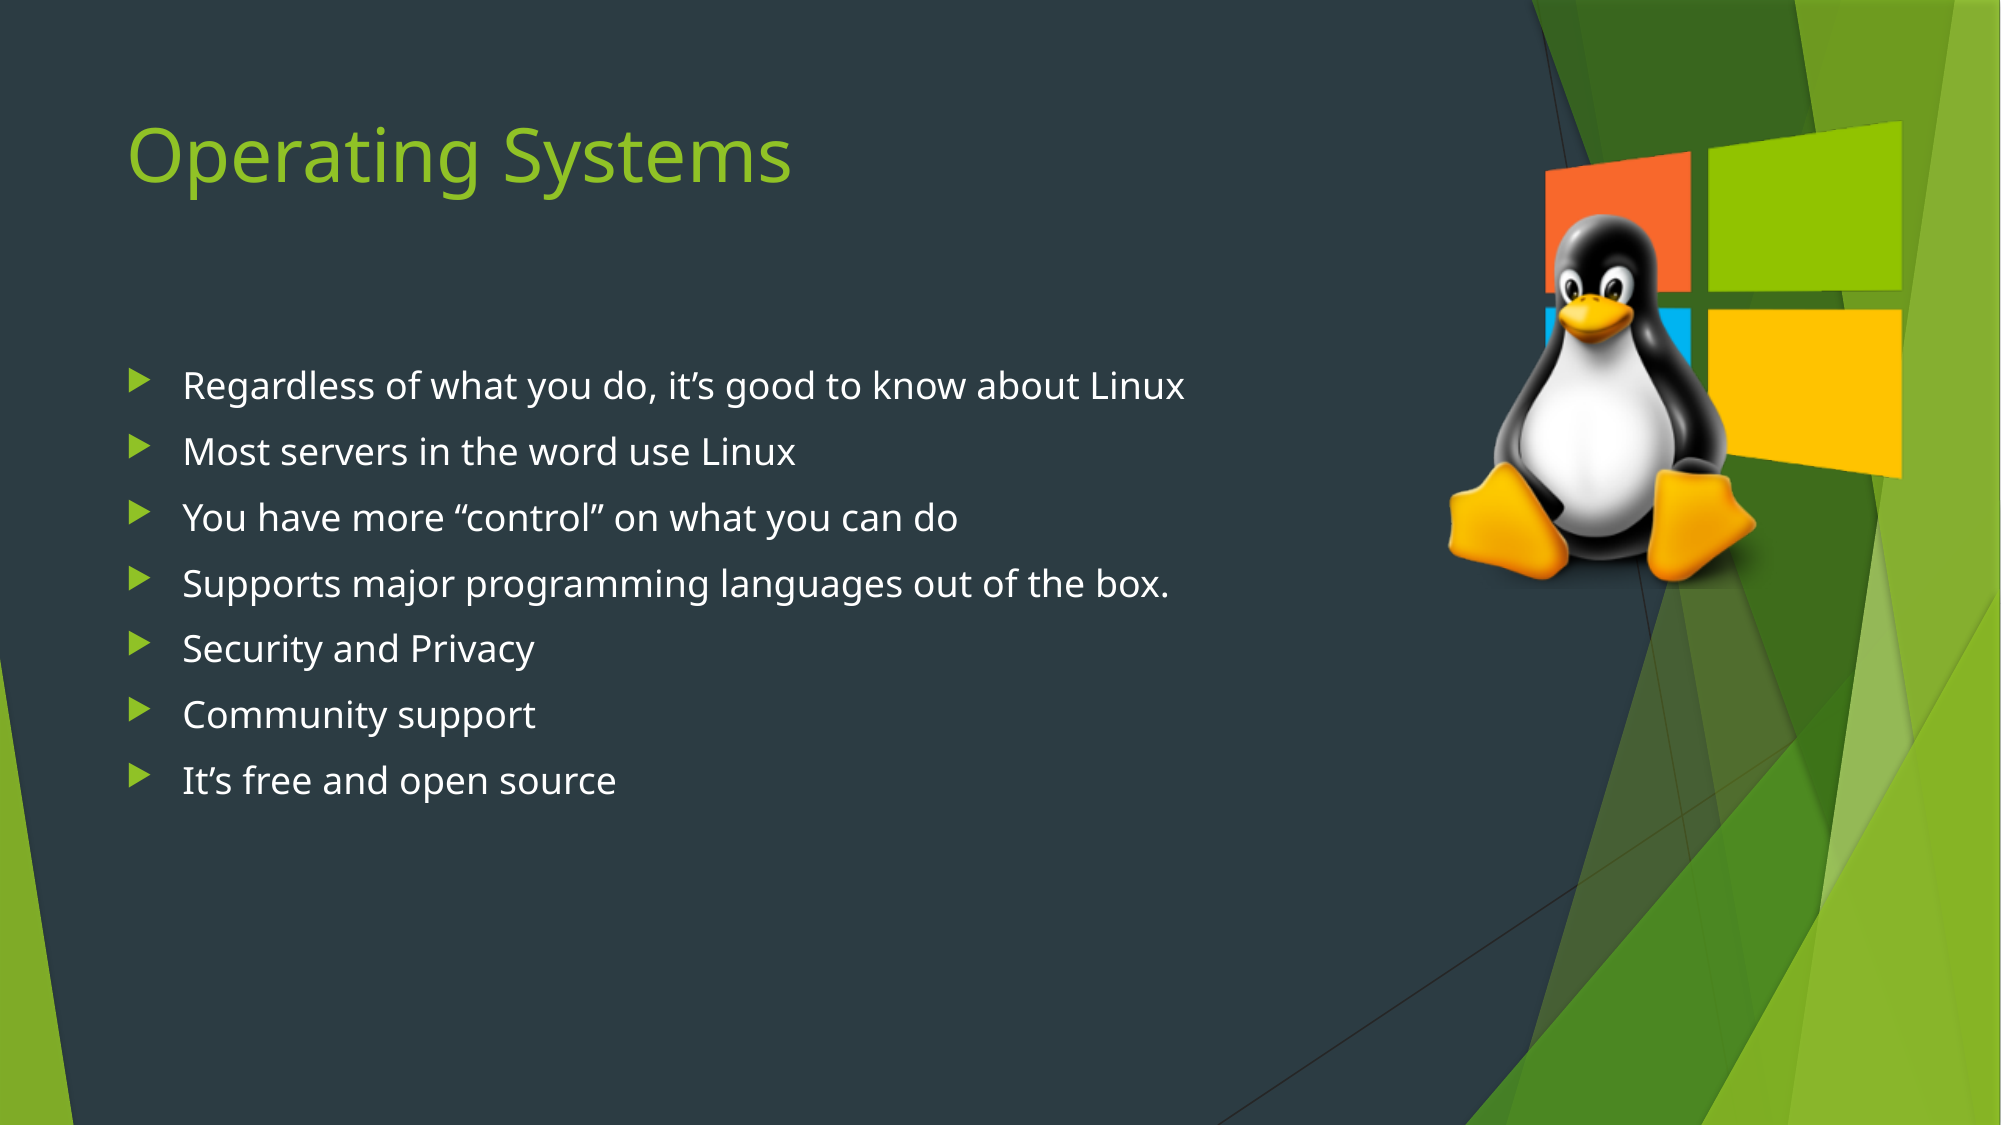

# Operating Systems
Regardless of what you do, it’s good to know about Linux
Most servers in the word use Linux
You have more “control” on what you can do
Supports major programming languages out of the box.
Security and Privacy
Community support
It’s free and open source